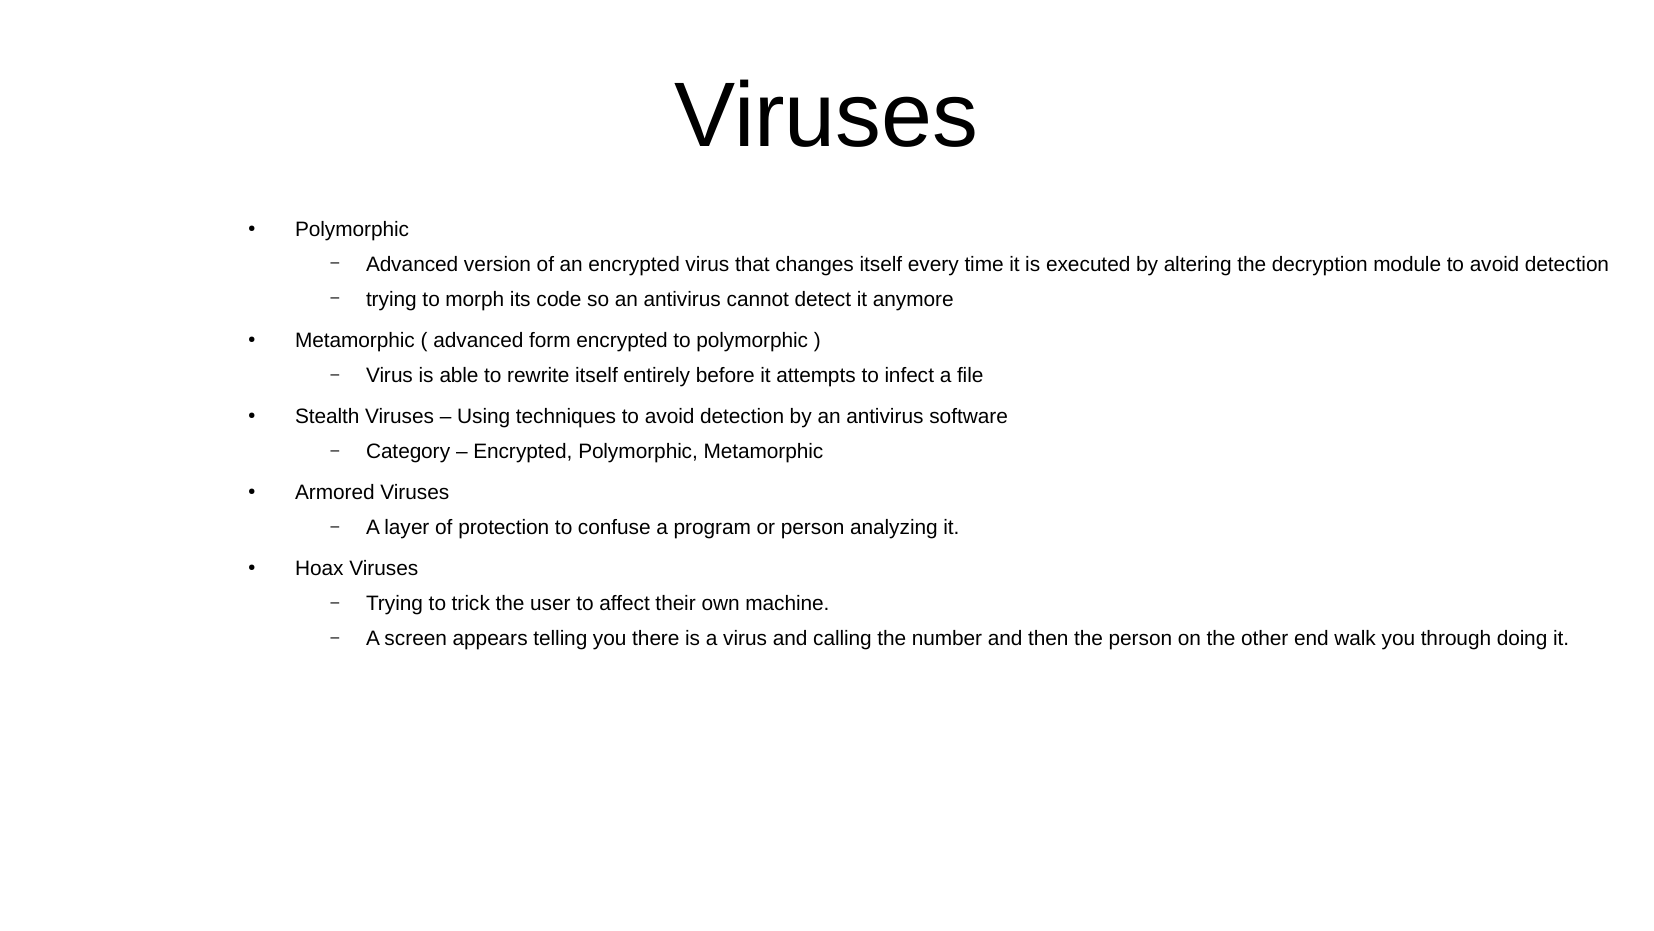

# Viruses
Polymorphic
Advanced version of an encrypted virus that changes itself every time it is executed by altering the decryption module to avoid detection
trying to morph its code so an antivirus cannot detect it anymore
Metamorphic ( advanced form encrypted to polymorphic )
Virus is able to rewrite itself entirely before it attempts to infect a file
Stealth Viruses – Using techniques to avoid detection by an antivirus software
Category – Encrypted, Polymorphic, Metamorphic
Armored Viruses
A layer of protection to confuse a program or person analyzing it.
Hoax Viruses
Trying to trick the user to affect their own machine.
A screen appears telling you there is a virus and calling the number and then the person on the other end walk you through doing it.